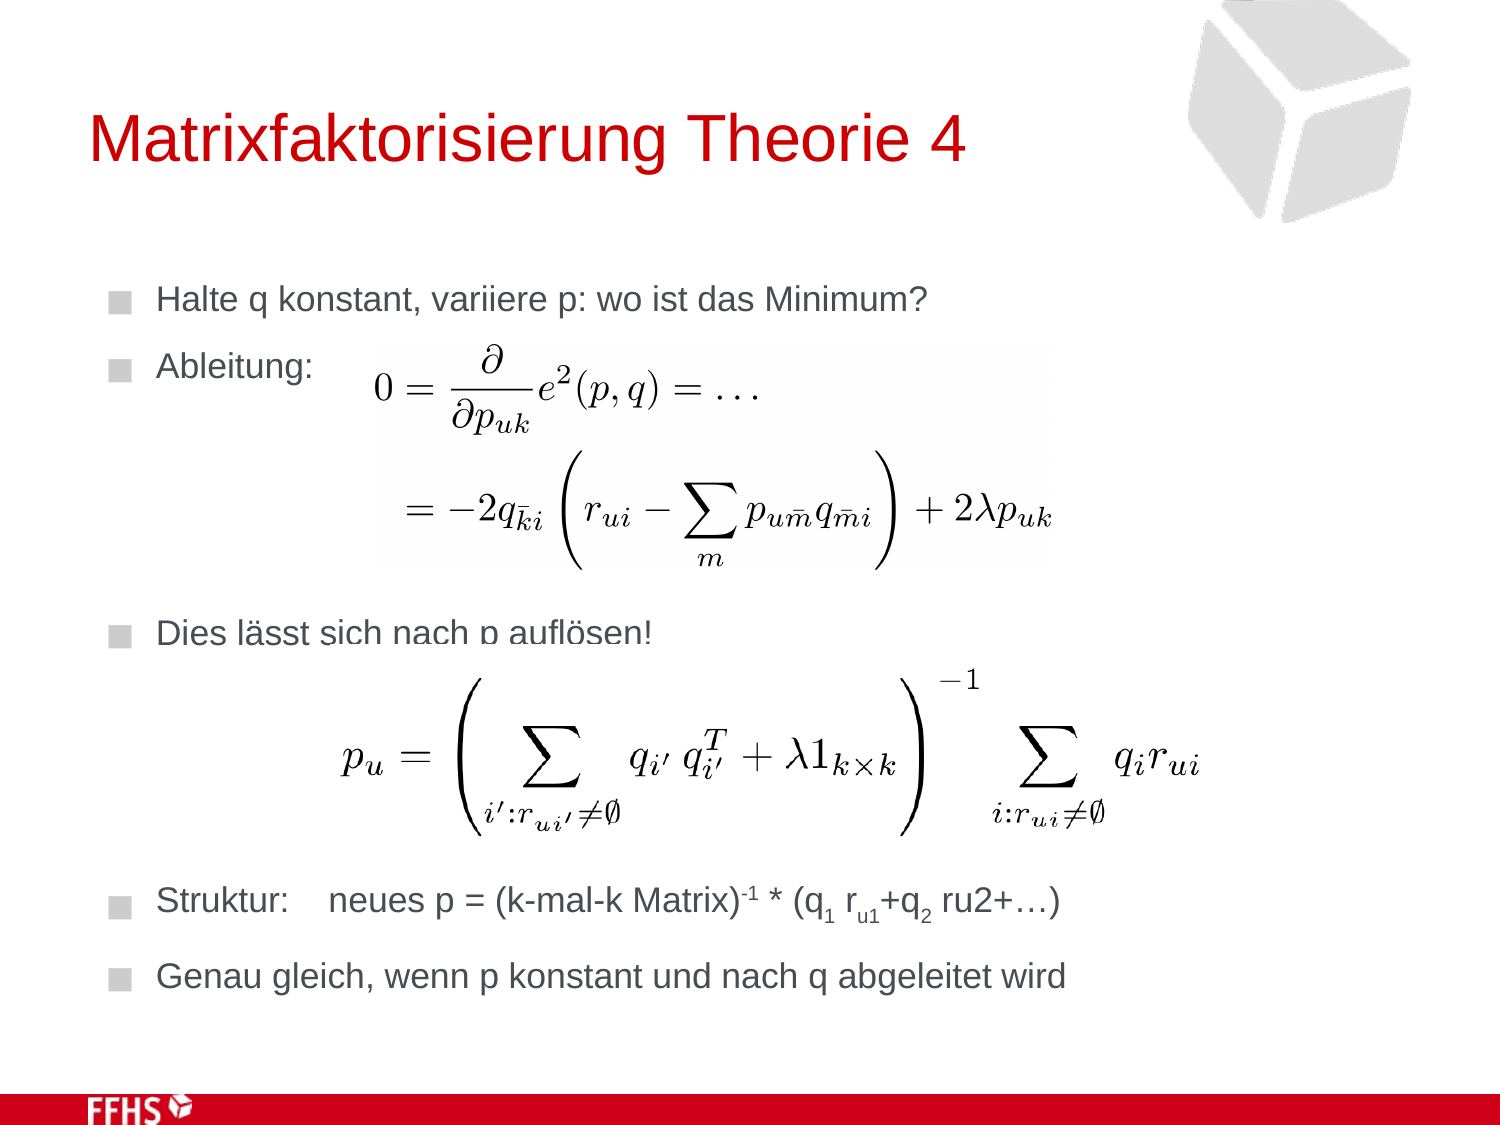

# Matrixfaktorisierung Theorie 4
Halte q konstant, variiere p: wo ist das Minimum?
Ableitung:
Dies lässt sich nach p auflösen!
Struktur: neues p = (k-mal-k Matrix)-1 * (q1 ru1+q2 ru2+…)
Genau gleich, wenn p konstant und nach q abgeleitet wird